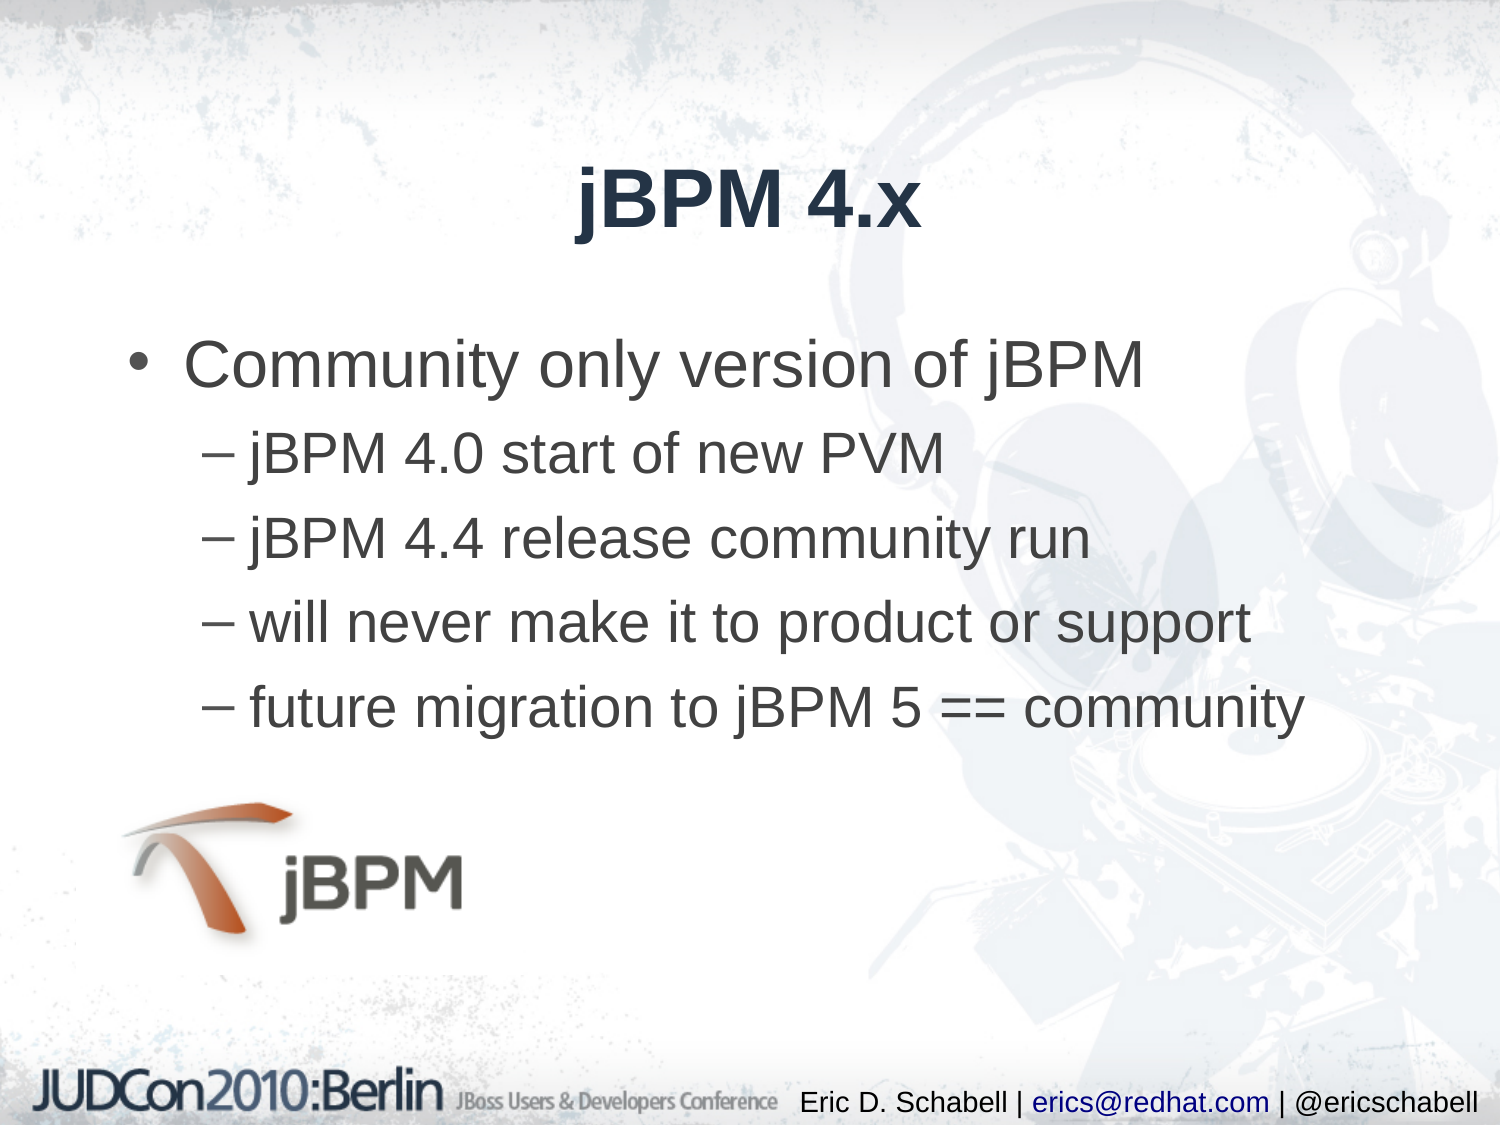

# jBPM 4.x
Community only version of jBPM
jBPM 4.0 start of new PVM
jBPM 4.4 release community run
will never make it to product or support
future migration to jBPM 5 == community